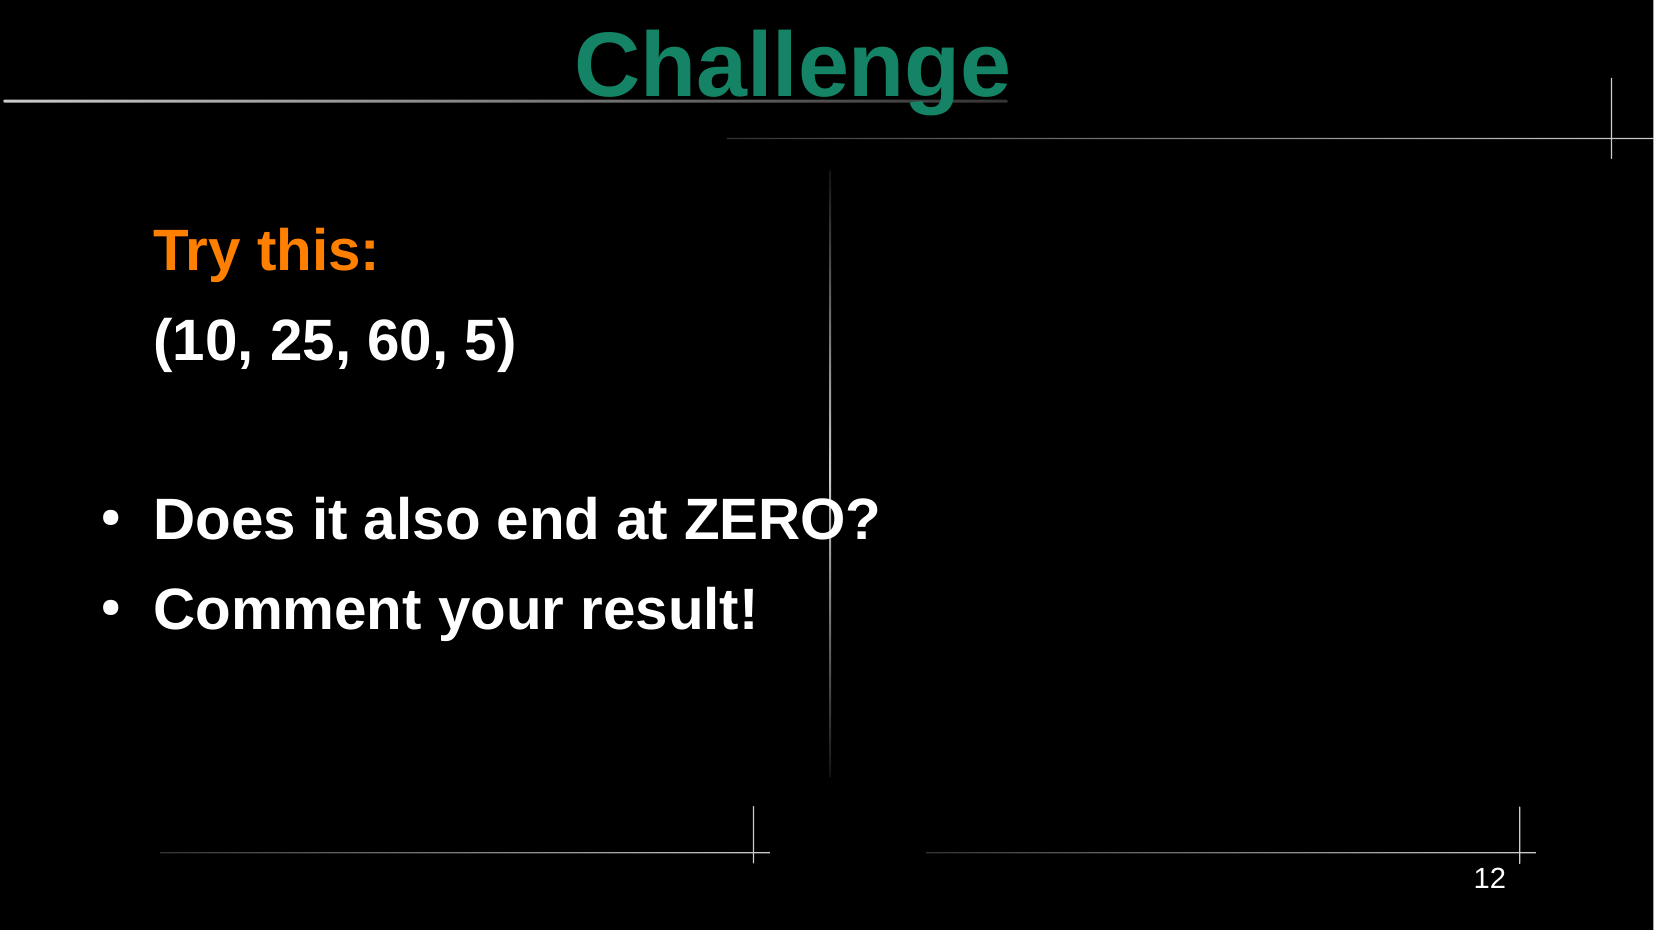

# Challenge
Try this:
(10, 25, 60, 5)
Does it also end at ZERO?
Comment your result!
12